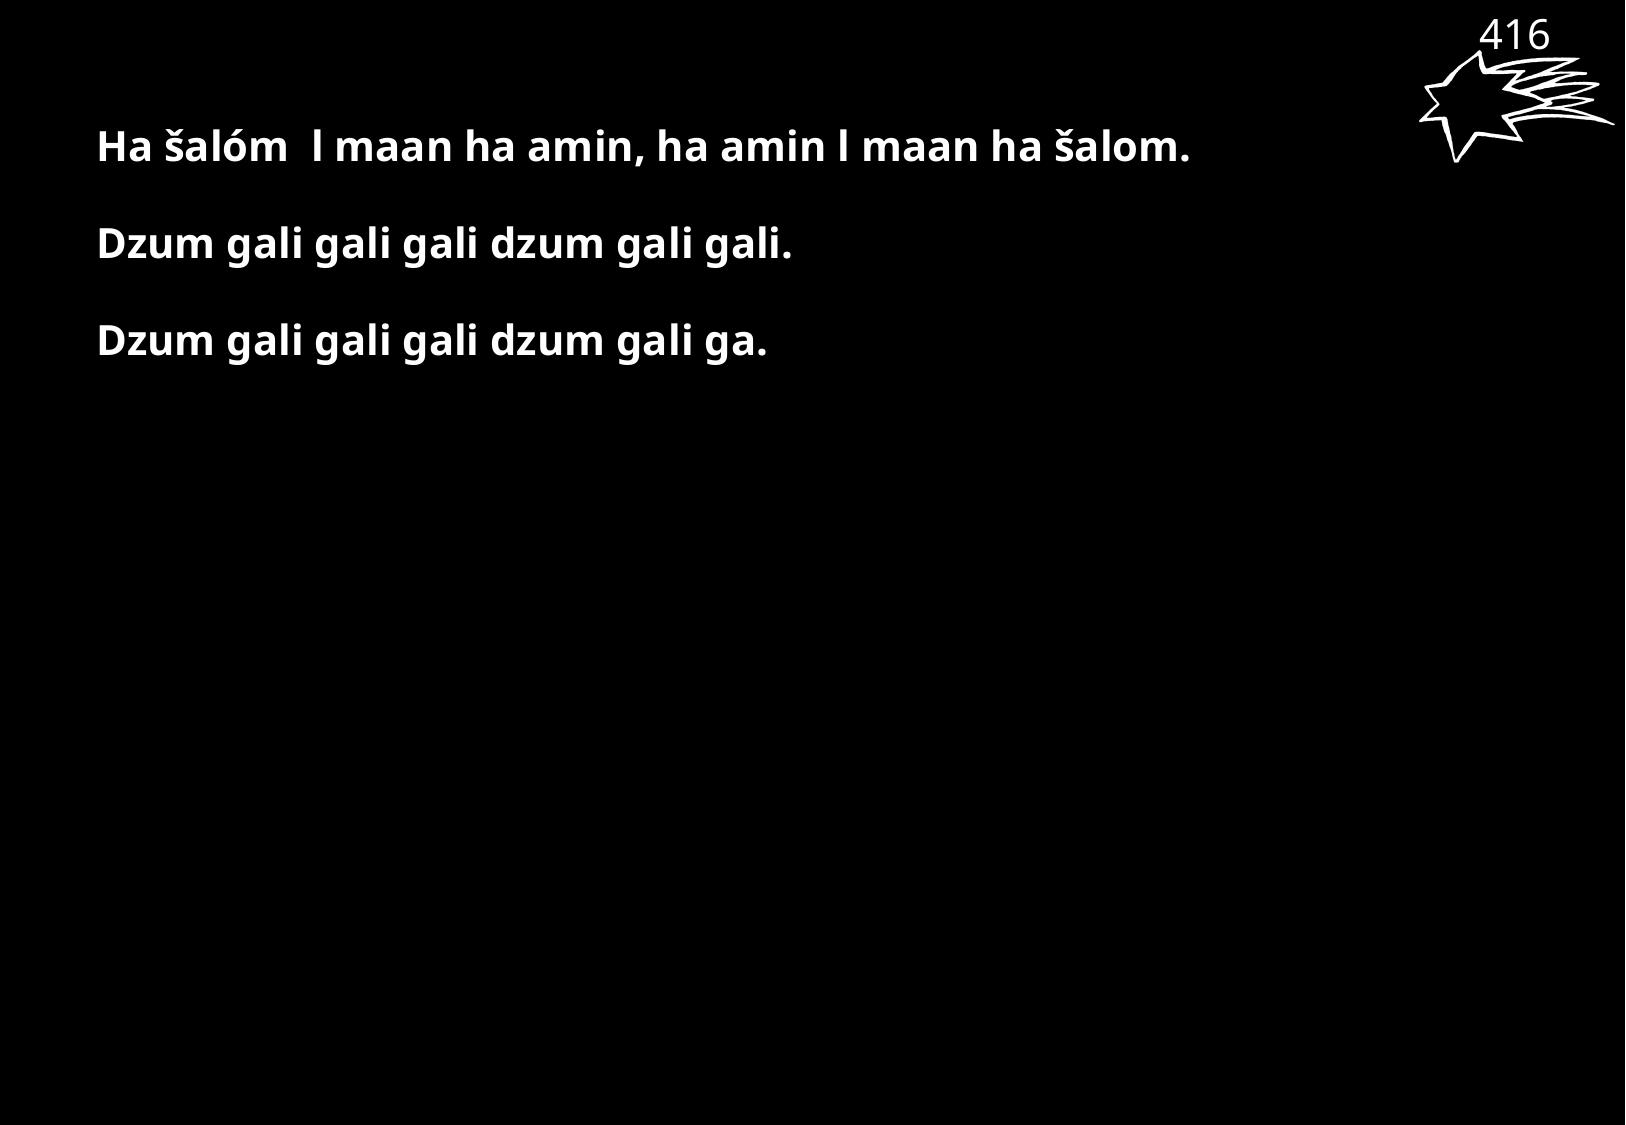

416
# Ha šalóm l maan ha amin, ha amin l maan ha šalom.
Dzum gali gali gali dzum gali gali.
Dzum gali gali gali dzum gali ga.